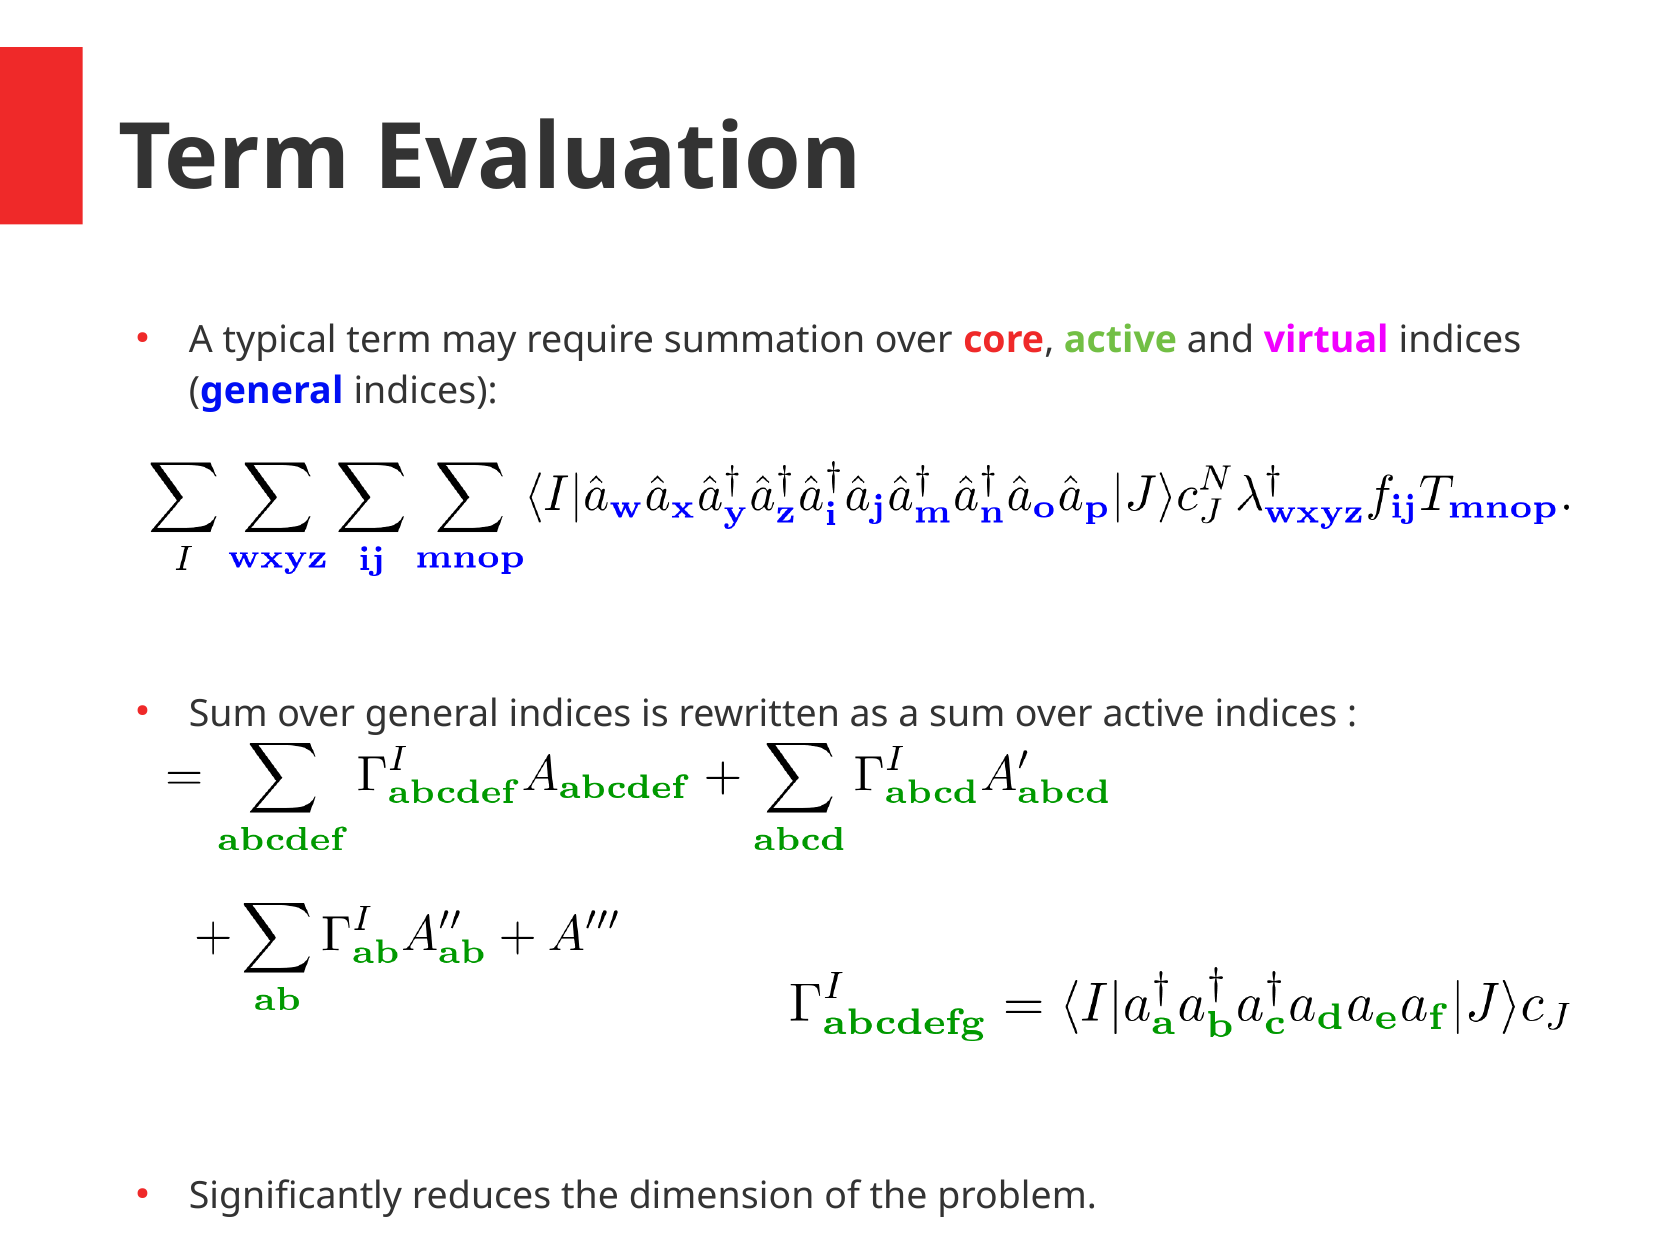

# Term Evaluation
A typical term may require summation over core, active and virtual indices (general indices):
Sum over general indices is rewritten as a sum over active indices :
Significantly reduces the dimension of the problem.